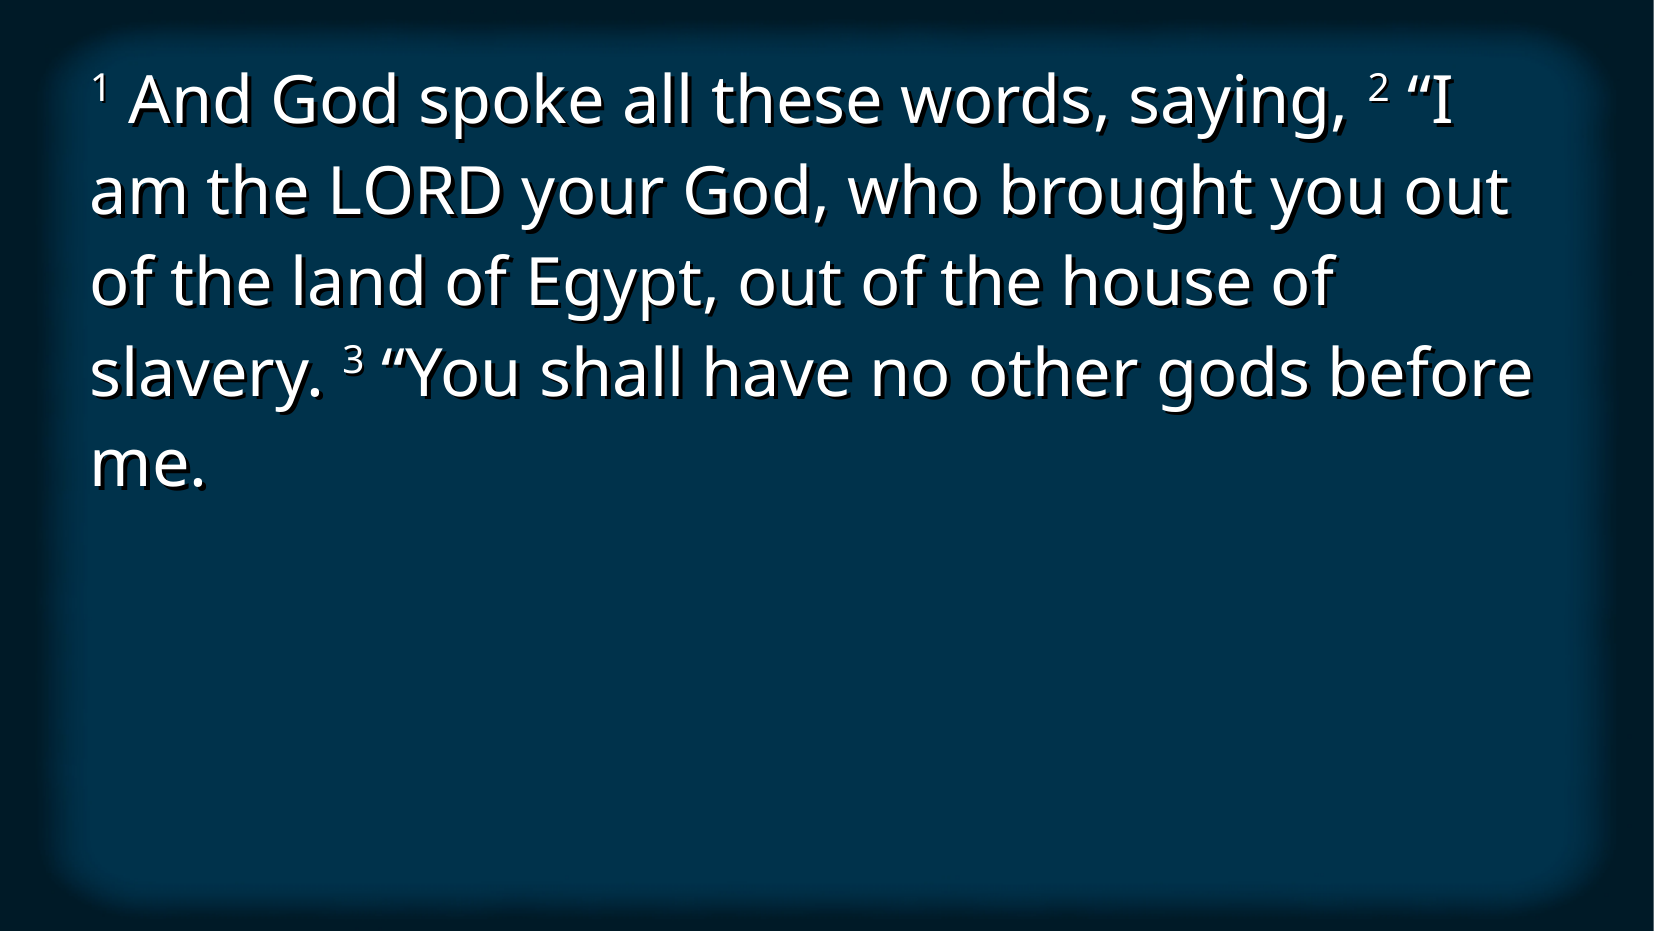

1 And God spoke all these words, saying, 2 “I am the LORD your God, who brought you out of the land of Egypt, out of the house of slavery. 3 “You shall have no other gods before me.